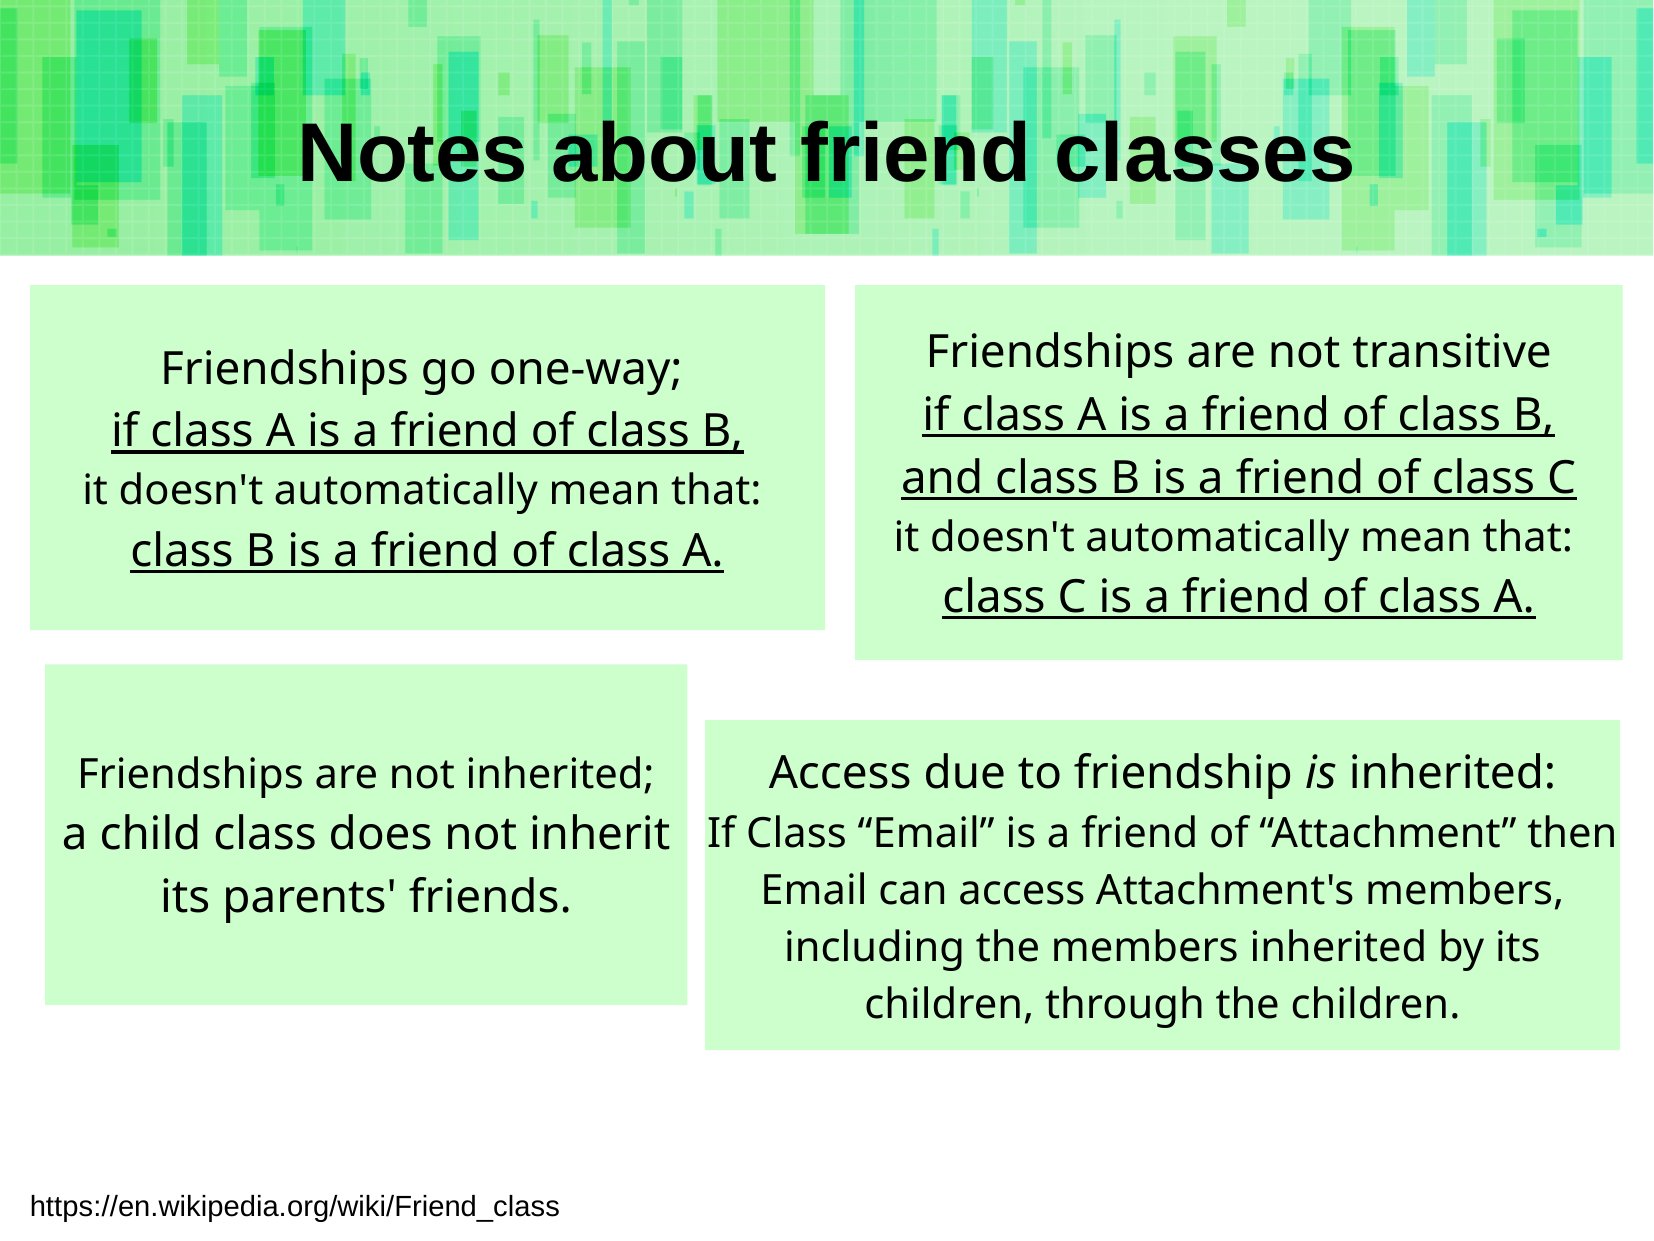

# Notes about friend classes
Friendships go one-way;
if class A is a friend of class B,
it doesn't automatically mean that:
class B is a friend of class A.
Friendships are not transitive
if class A is a friend of class B,
and class B is a friend of class C
it doesn't automatically mean that:
class C is a friend of class A.
Friendships are not inherited;
a child class does not inherit its parents' friends.
Access due to friendship is inherited:
If Class “Email” is a friend of “Attachment” then Email can access Attachment's members, including the members inherited by its children, through the children.
https://en.wikipedia.org/wiki/Friend_class